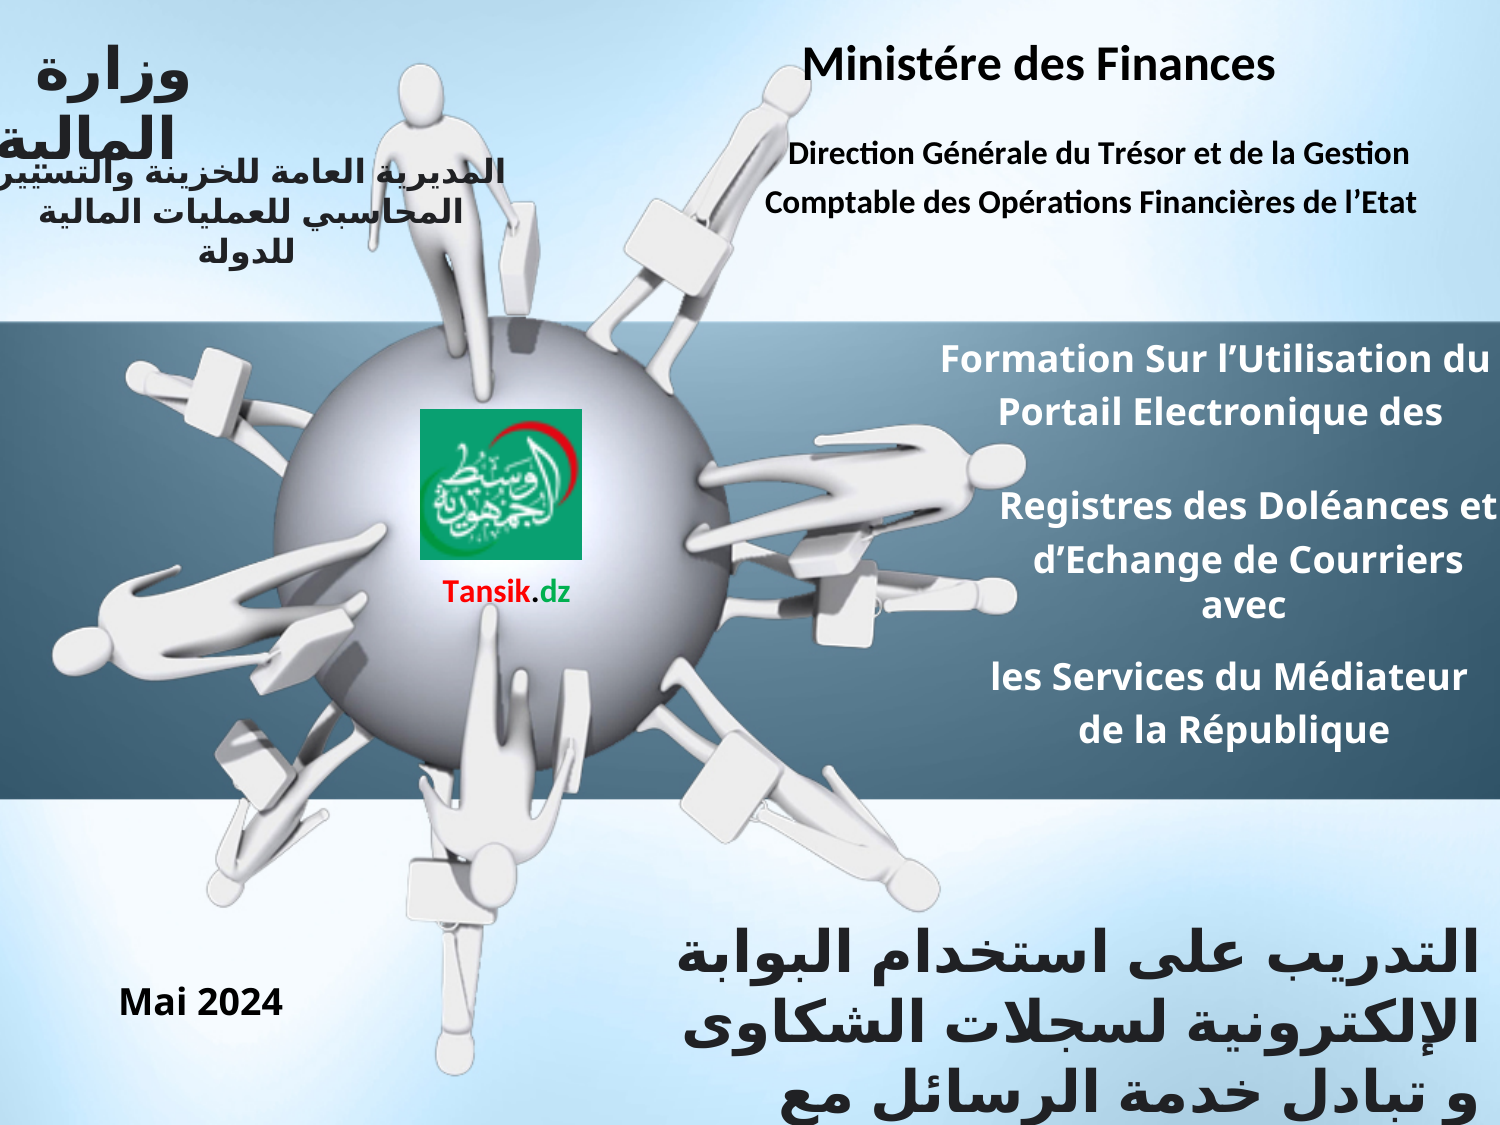

وزارة المالية
Ministére des Finances
Direction Générale du Trésor et de la Gestion
Comptable des Opérations Financières de l’Etat
المديرية العامة للخزينة والتسيير المحاسبي للعمليات المالية للدولة
Formation Sur l’Utilisation du
Portail Electronique des
Registres des Doléances et
d’Echange de Courriers avec
Tansik.dz
les Services du Médiateur
de la République
التدريب على استخدام البوابة الإلكترونية لسجلات الشكاوى و تبادل خدمة الرسائل مع وسيط الجمهورية.
# Mai 2024